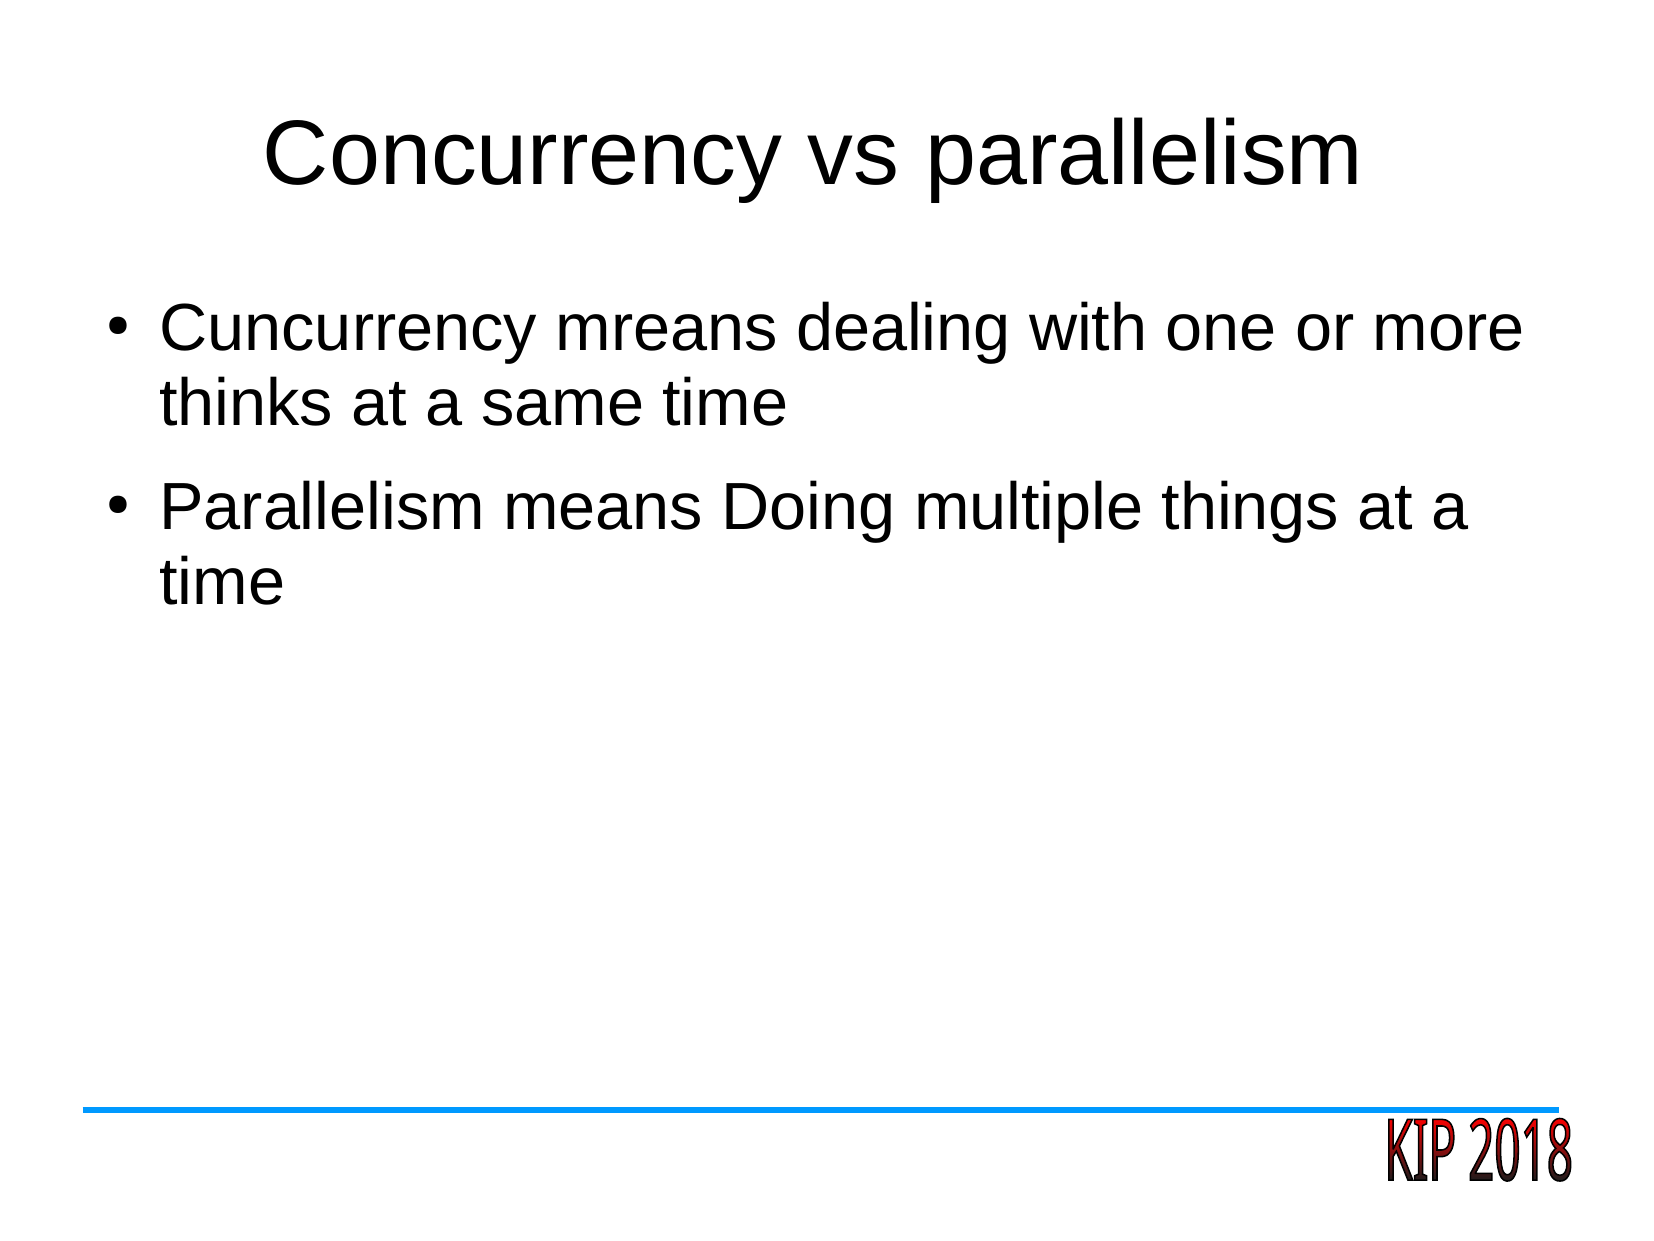

# Concurrency vs parallelism
Cuncurrency mreans dealing with one or more thinks at a same time
Parallelism means Doing multiple things at a time